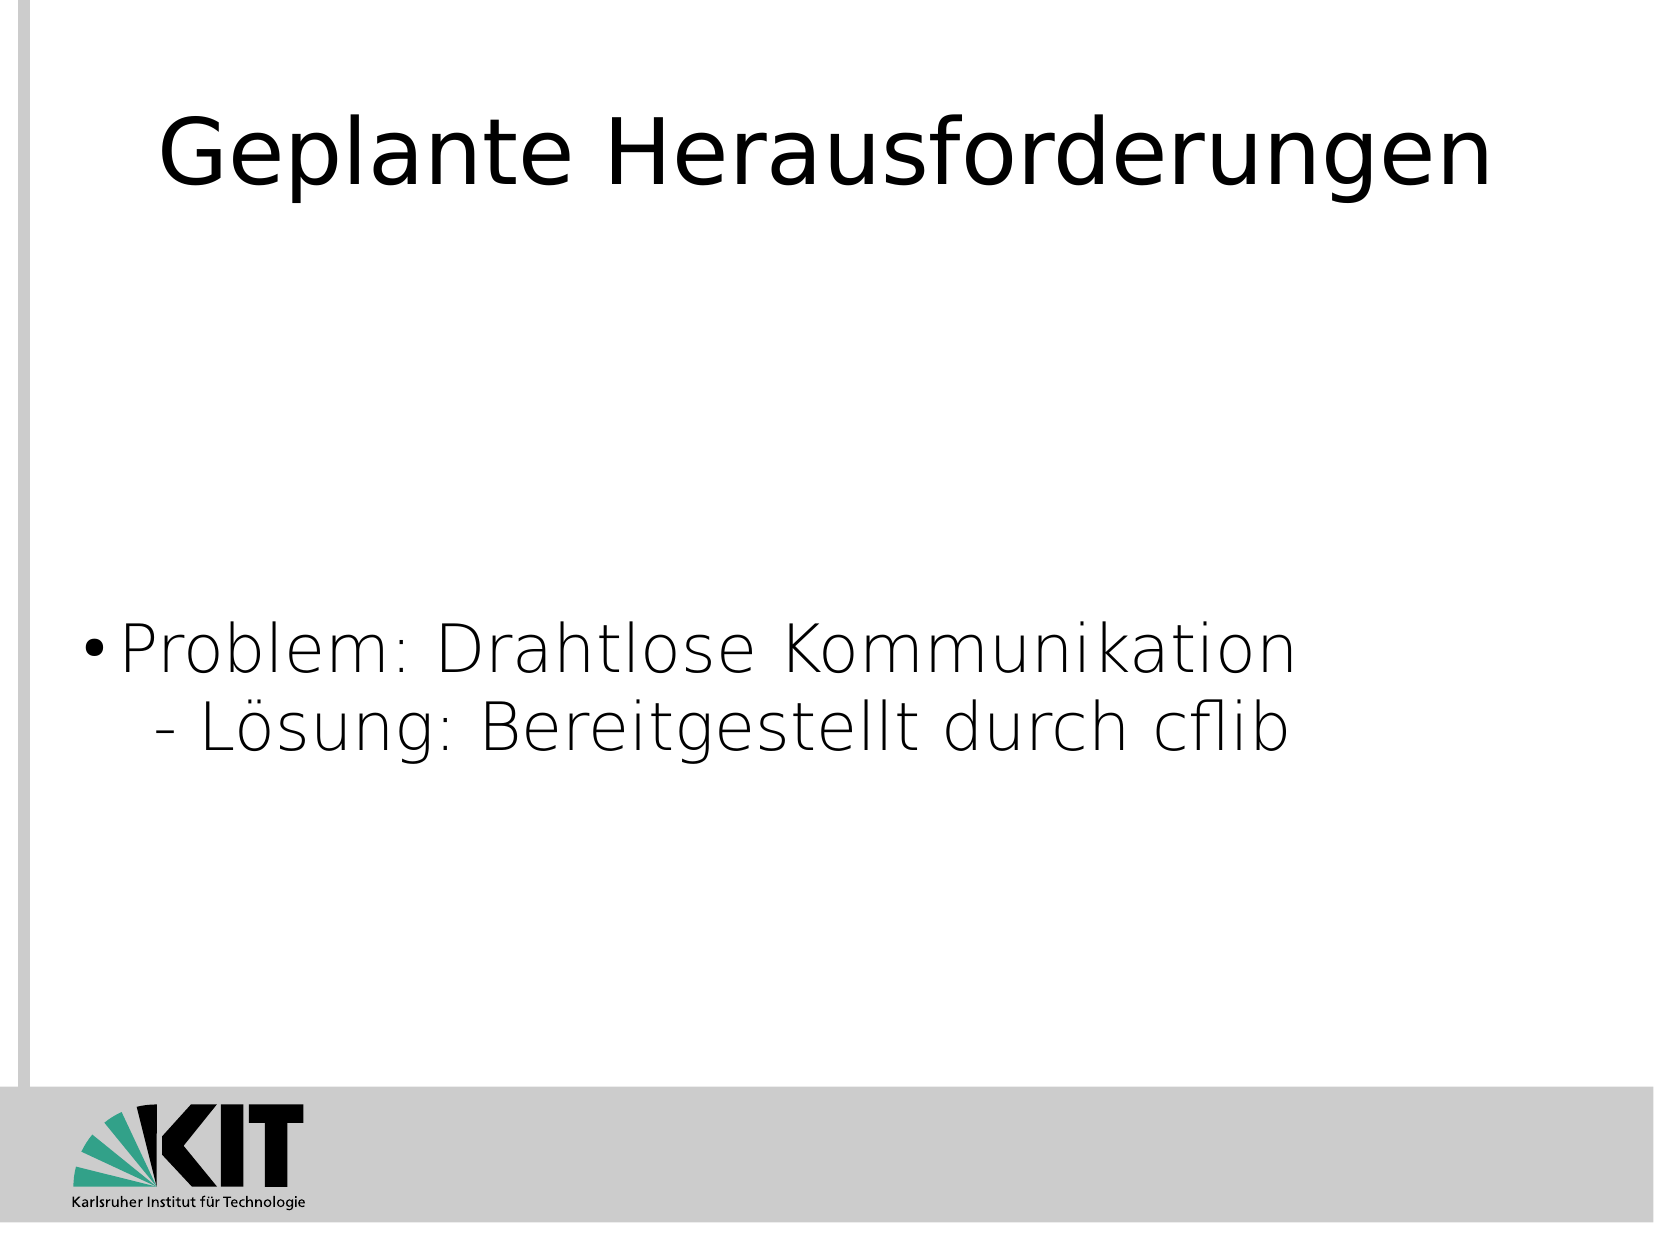

# Geplante Herausforderungen
Problem: Drahtlose Kommunikation
- Lösung: Bereitgestellt durch cflib